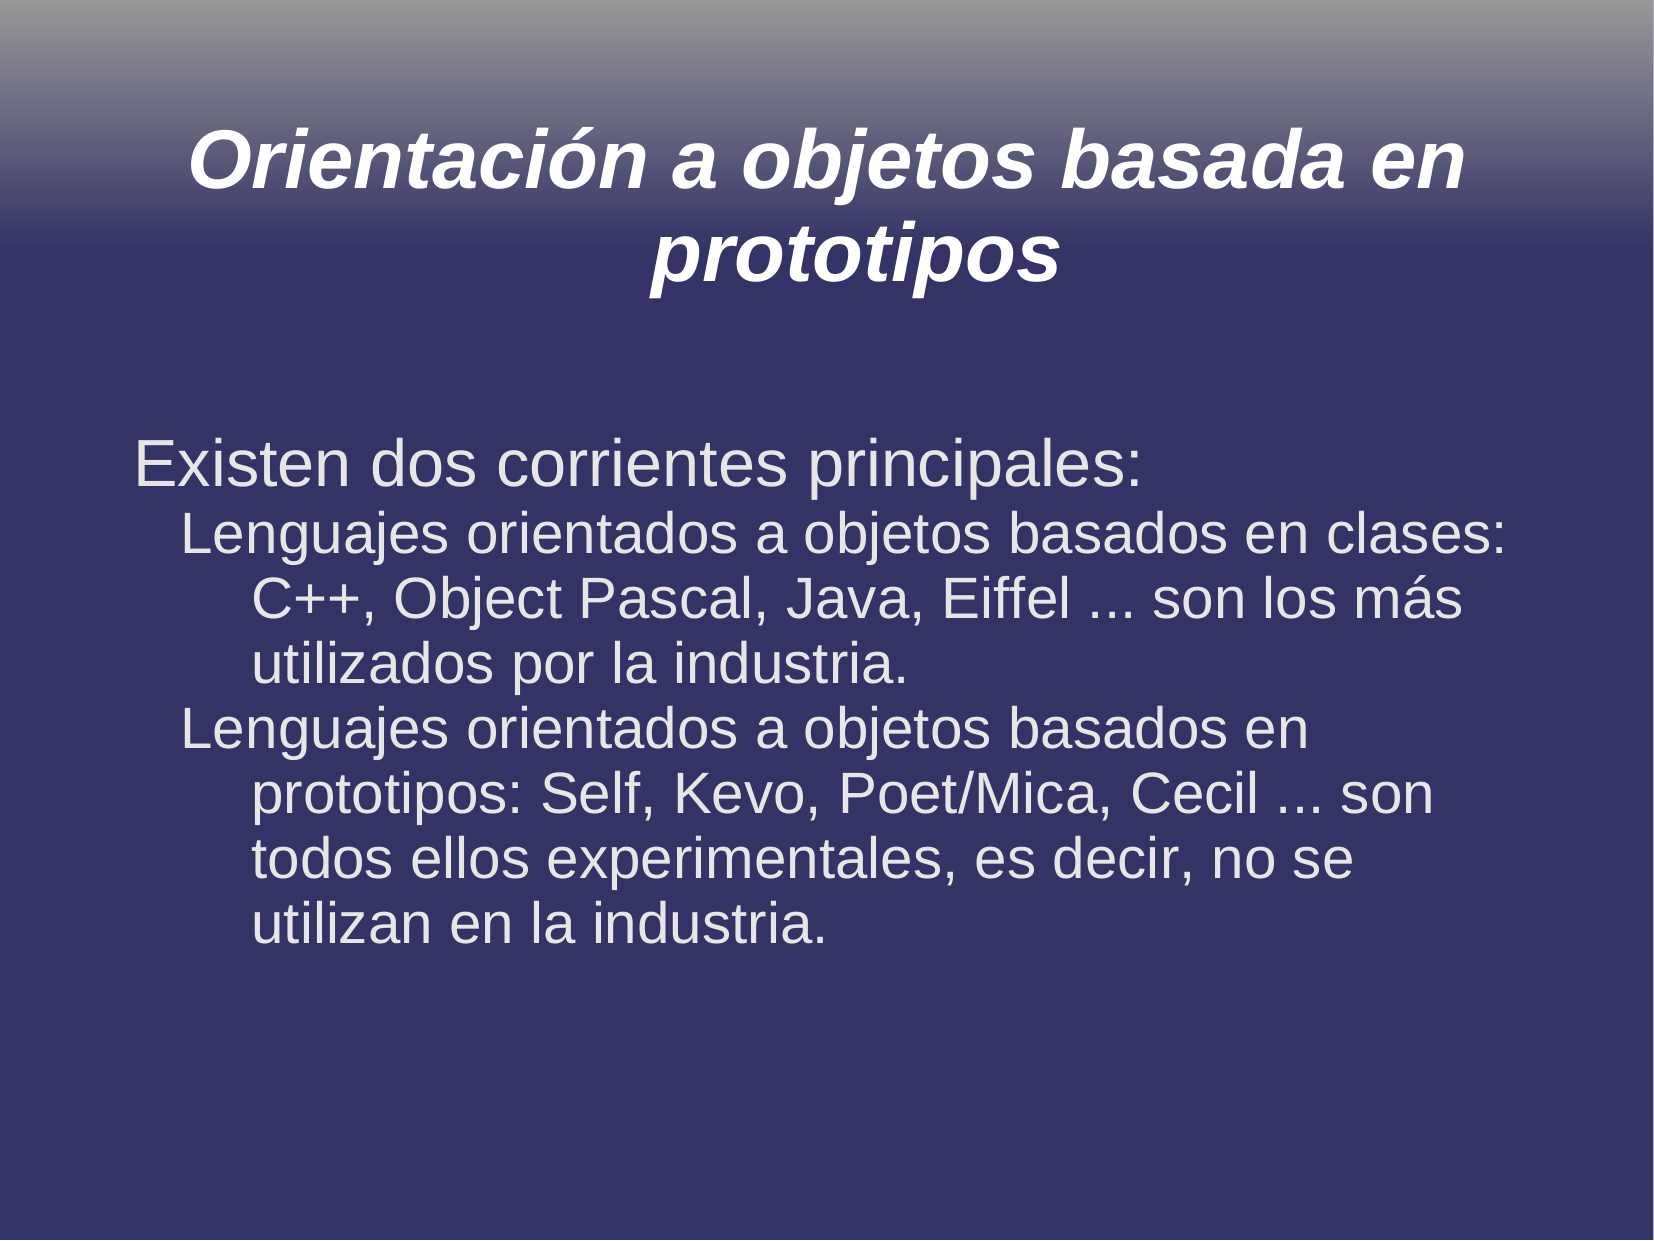

# Orientación a objetos basada en prototipos
Existen dos corrientes principales:
Lenguajes orientados a objetos basados en clases: C++, Object Pascal, Java, Eiffel ... son los más utilizados por la industria.
Lenguajes orientados a objetos basados en prototipos: Self, Kevo, Poet/Mica, Cecil ... son todos ellos experimentales, es decir, no se utilizan en la industria.